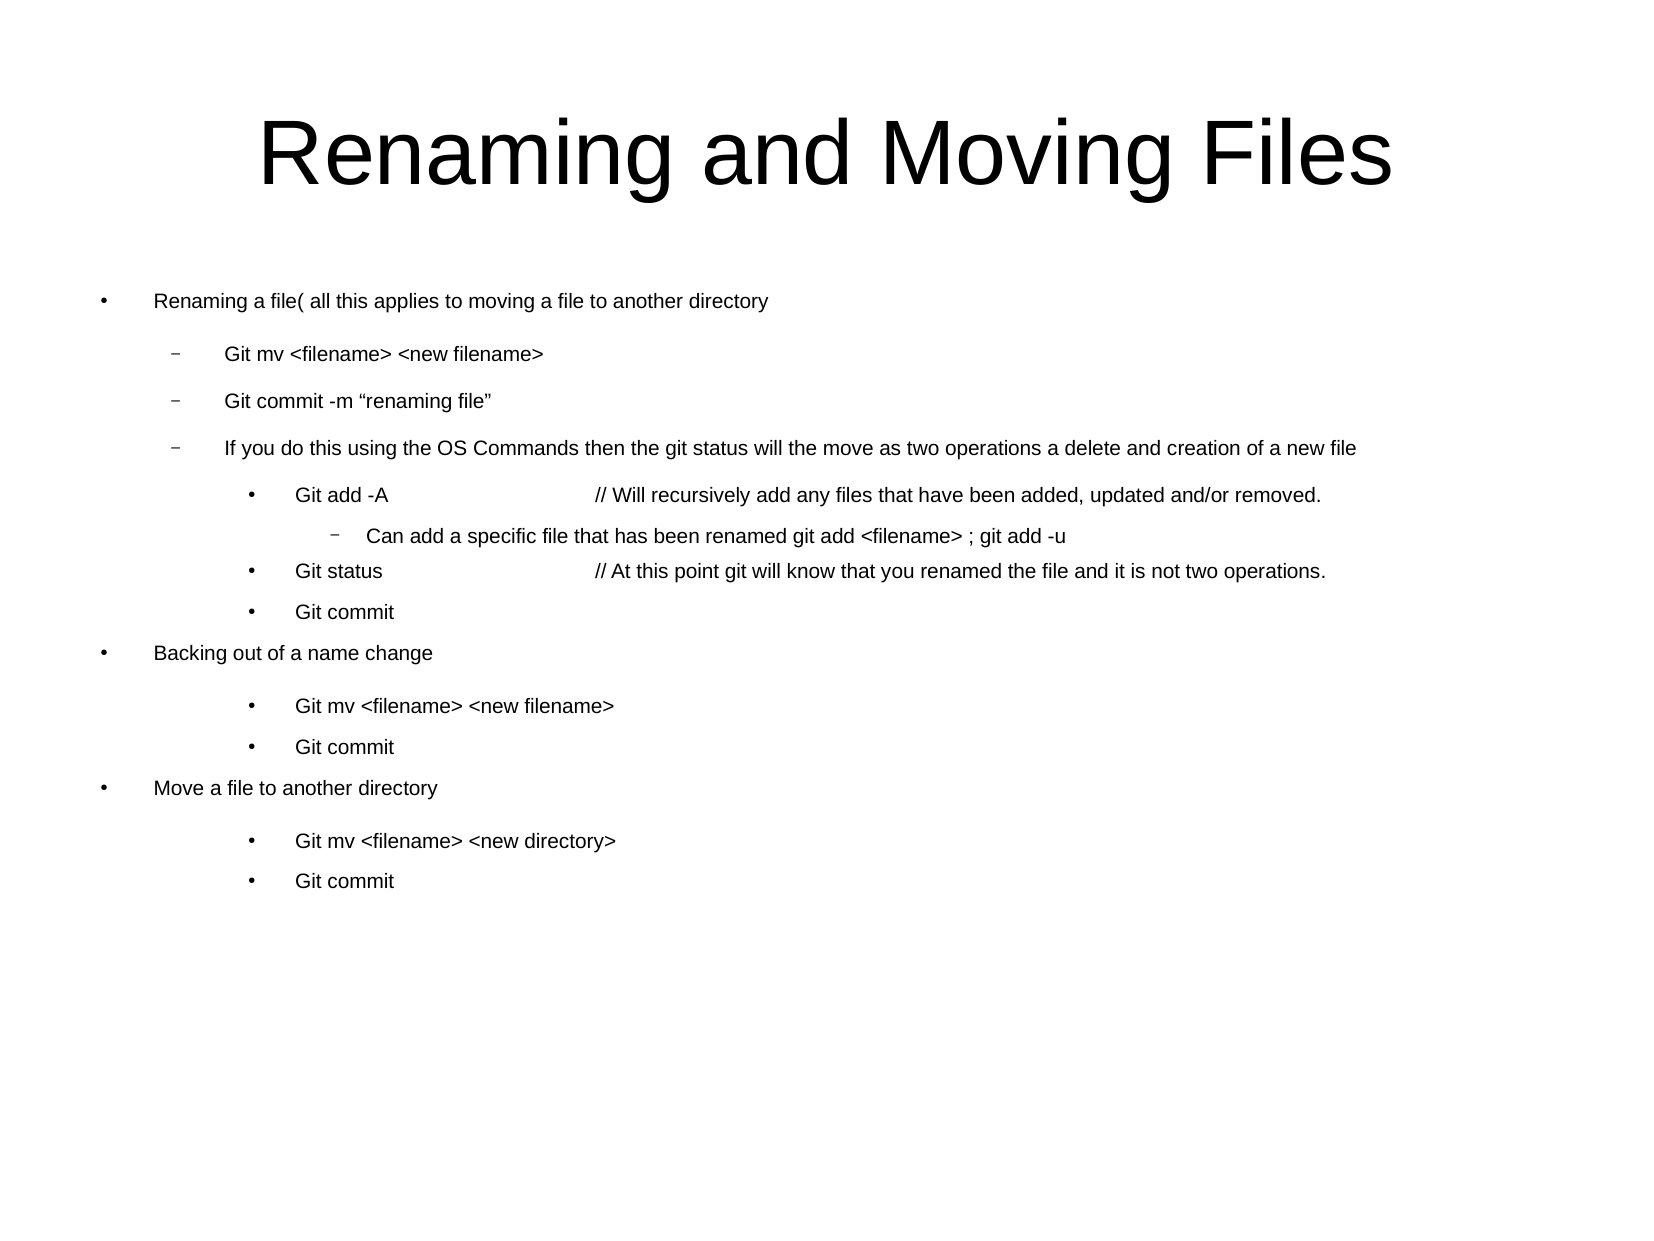

# Renaming and Moving Files
Renaming a file( all this applies to moving a file to another directory
Git mv <filename> <new filename>
Git commit -m “renaming file”
If you do this using the OS Commands then the git status will the move as two operations a delete and creation of a new file
Git add -A 			// Will recursively add any files that have been added, updated and/or removed.
Can add a specific file that has been renamed git add <filename> ; git add -u
Git status 			// At this point git will know that you renamed the file and it is not two operations.
Git commit
Backing out of a name change
Git mv <filename> <new filename>
Git commit
Move a file to another directory
Git mv <filename> <new directory>
Git commit